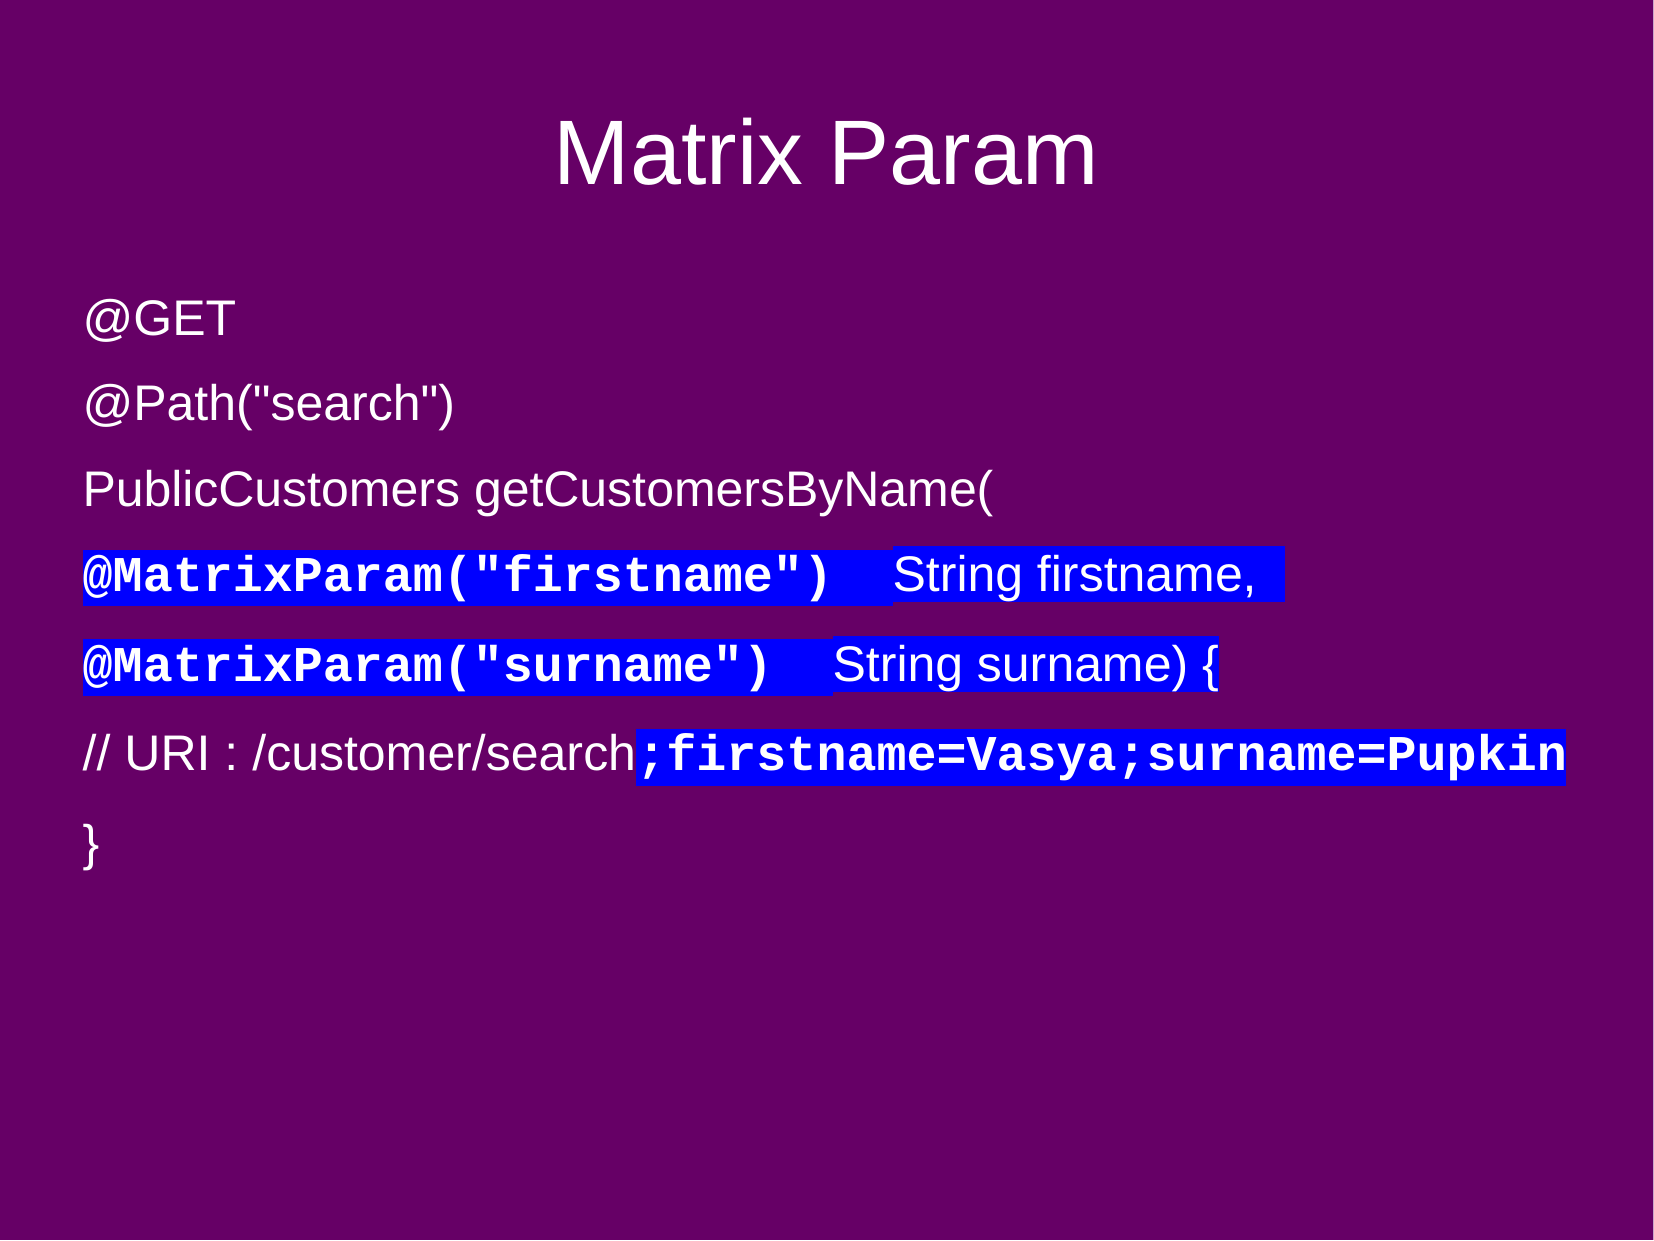

# Matrix Param
@GET
@Path("search")
PublicCustomers getCustomersByName(
@MatrixParam("firstname") String firstname,
@MatrixParam("surname") String surname) {
// URI : /customer/search;firstname=Vasya;surname=Pupkin
}